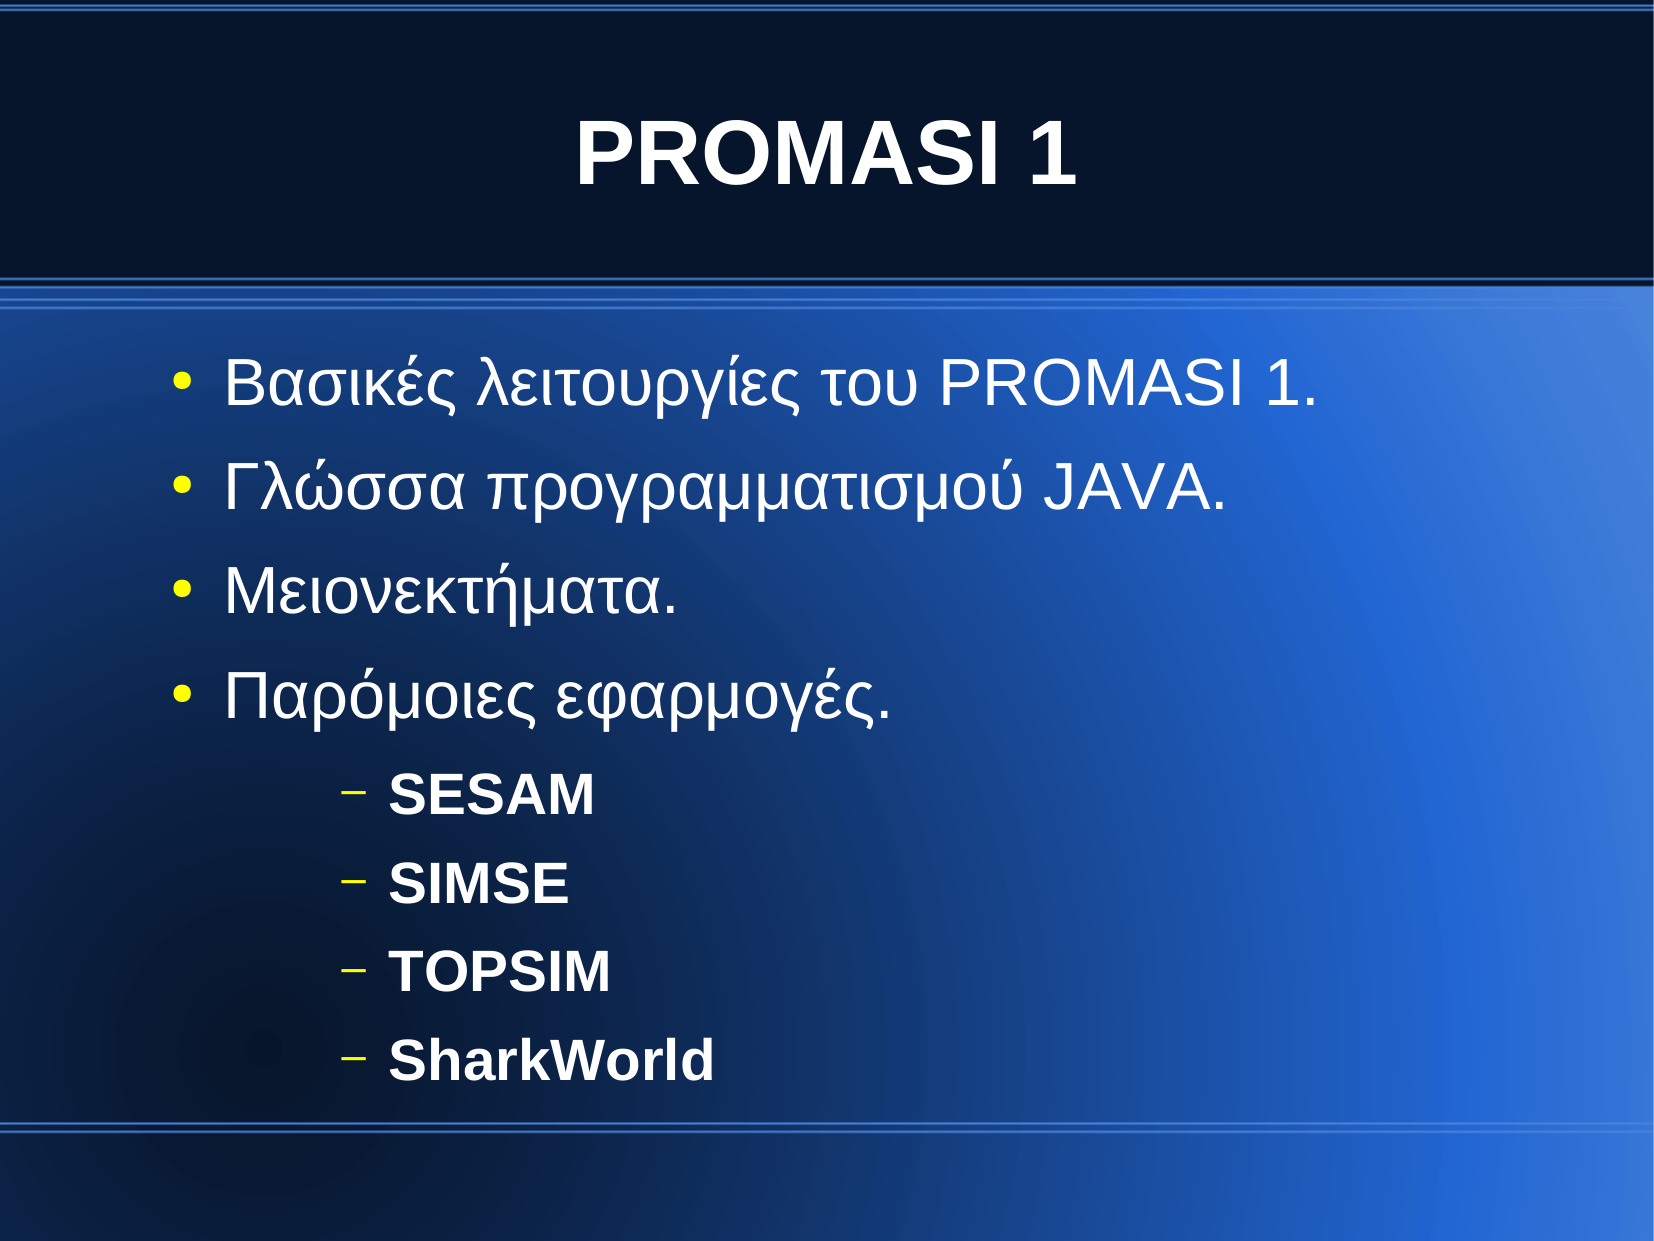

# PROMASI 1
Βασικές λειτουργίες του PROMASI 1.
Γλώσσα προγραμματισμού JAVA.
Μειονεκτήματα.
Παρόμοιες εφαρμογές.
SESAM
SIMSE
TOPSIM
SharkWorld